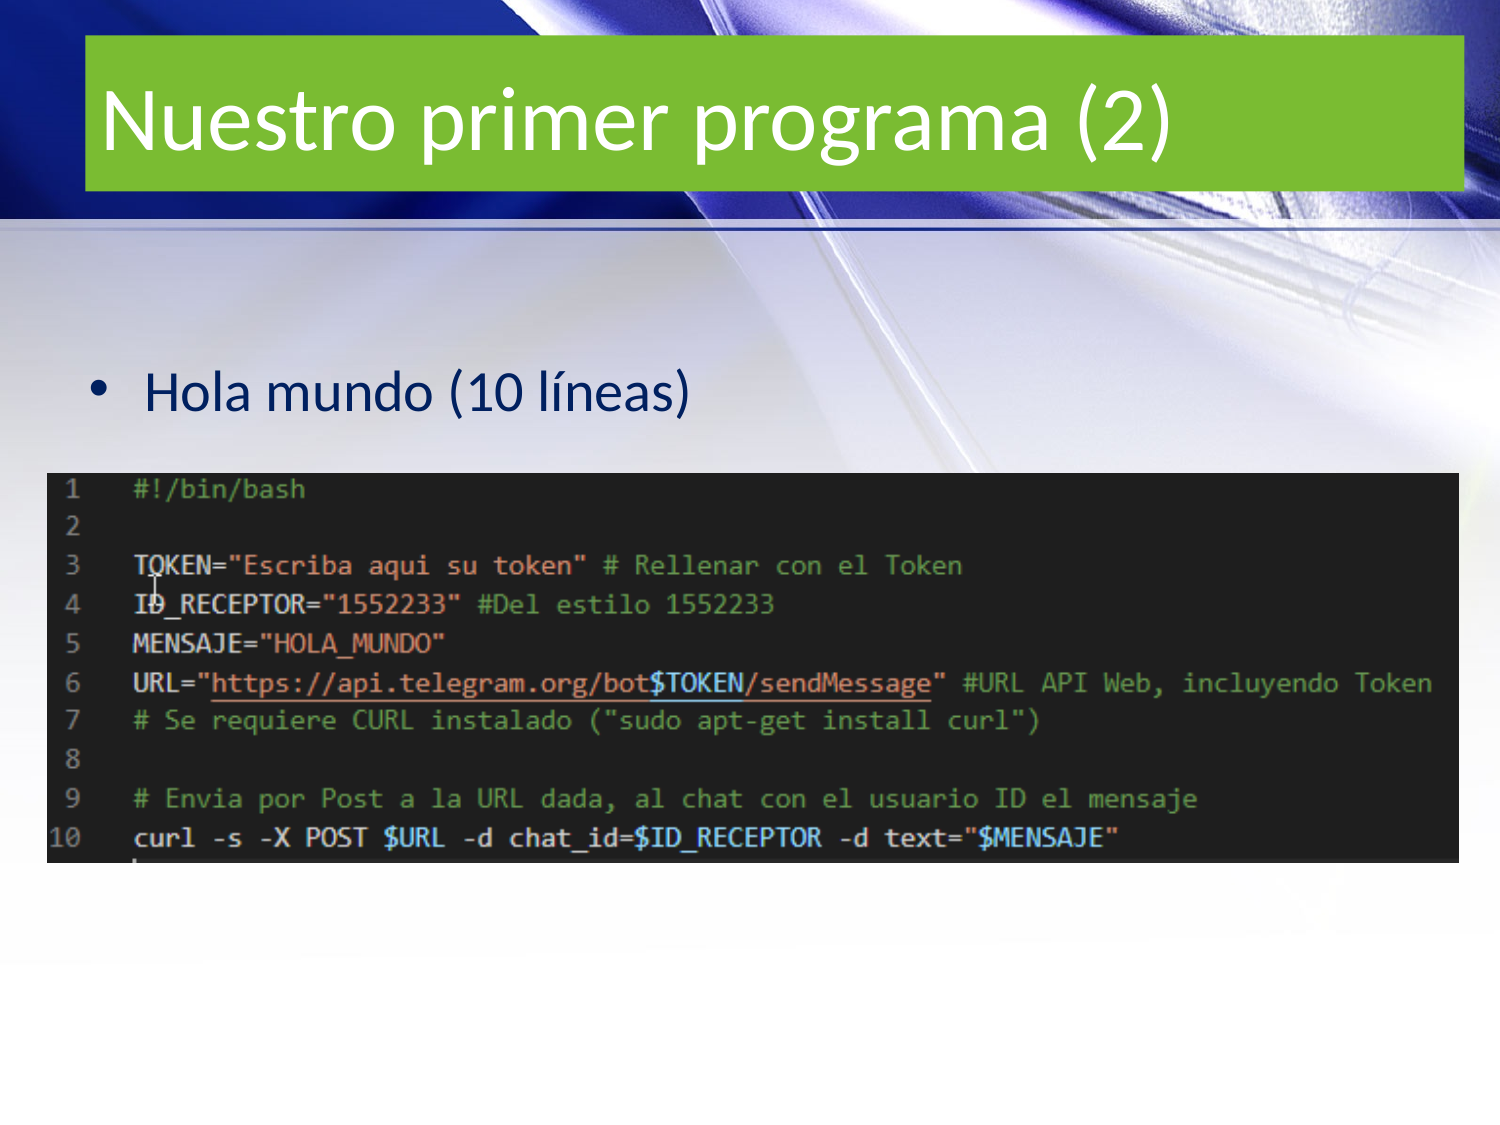

Nuestro primer programa (2)
Hola mundo (10 líneas)